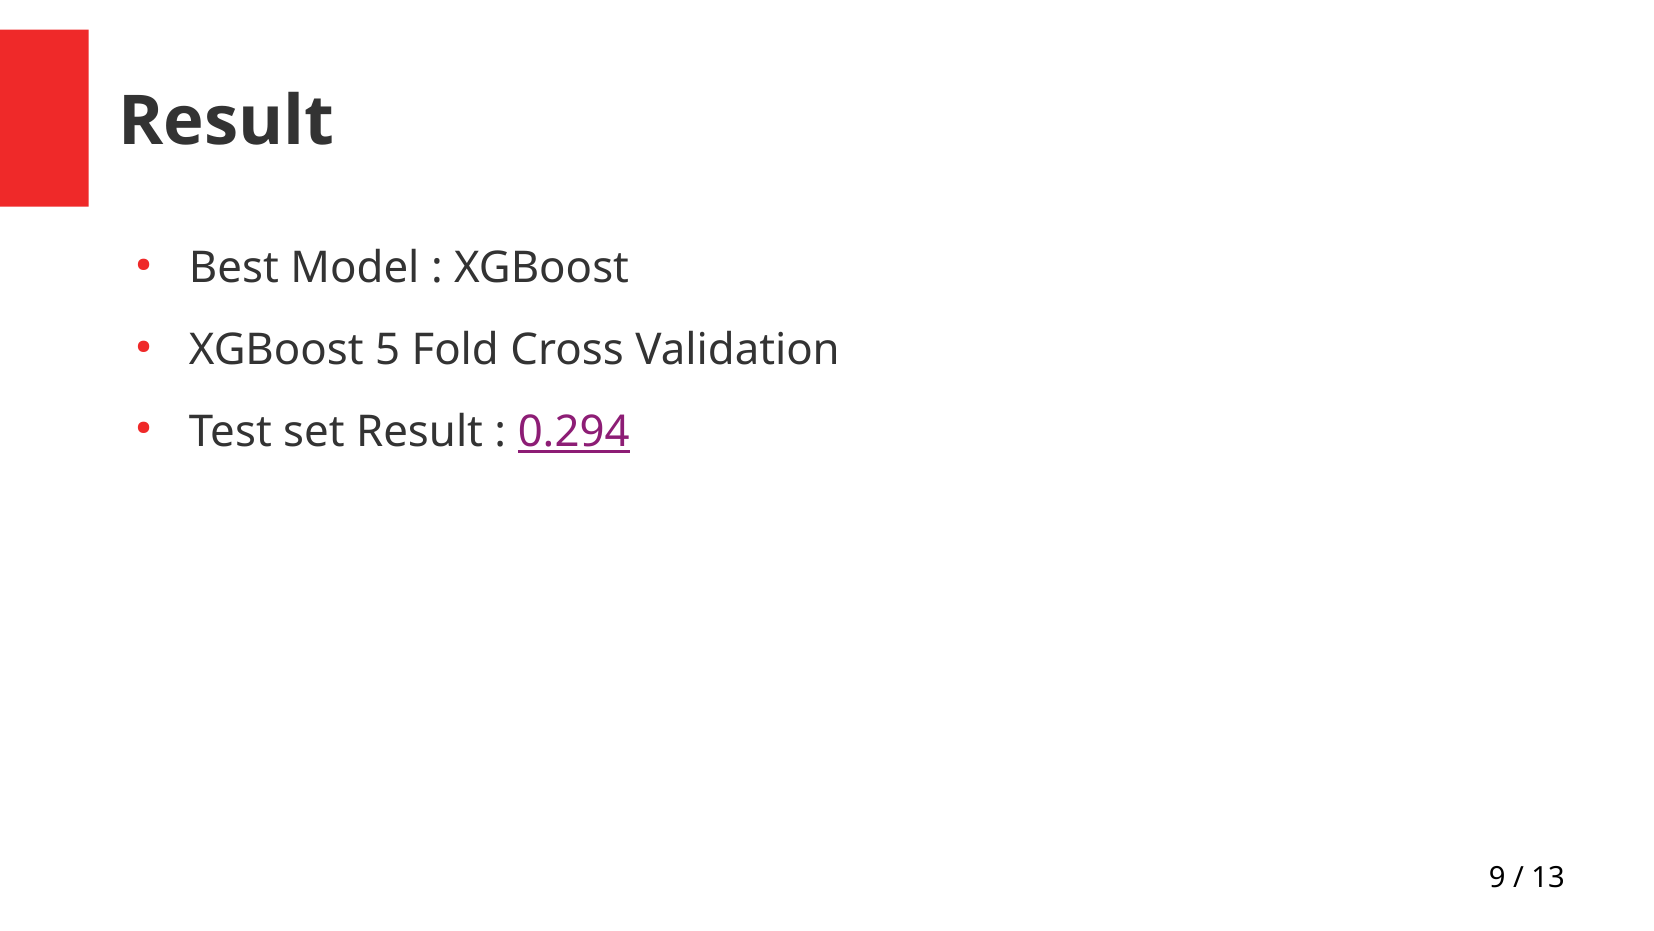

# Result
Best Model : XGBoost
XGBoost 5 Fold Cross Validation
Test set Result : 0.294
9